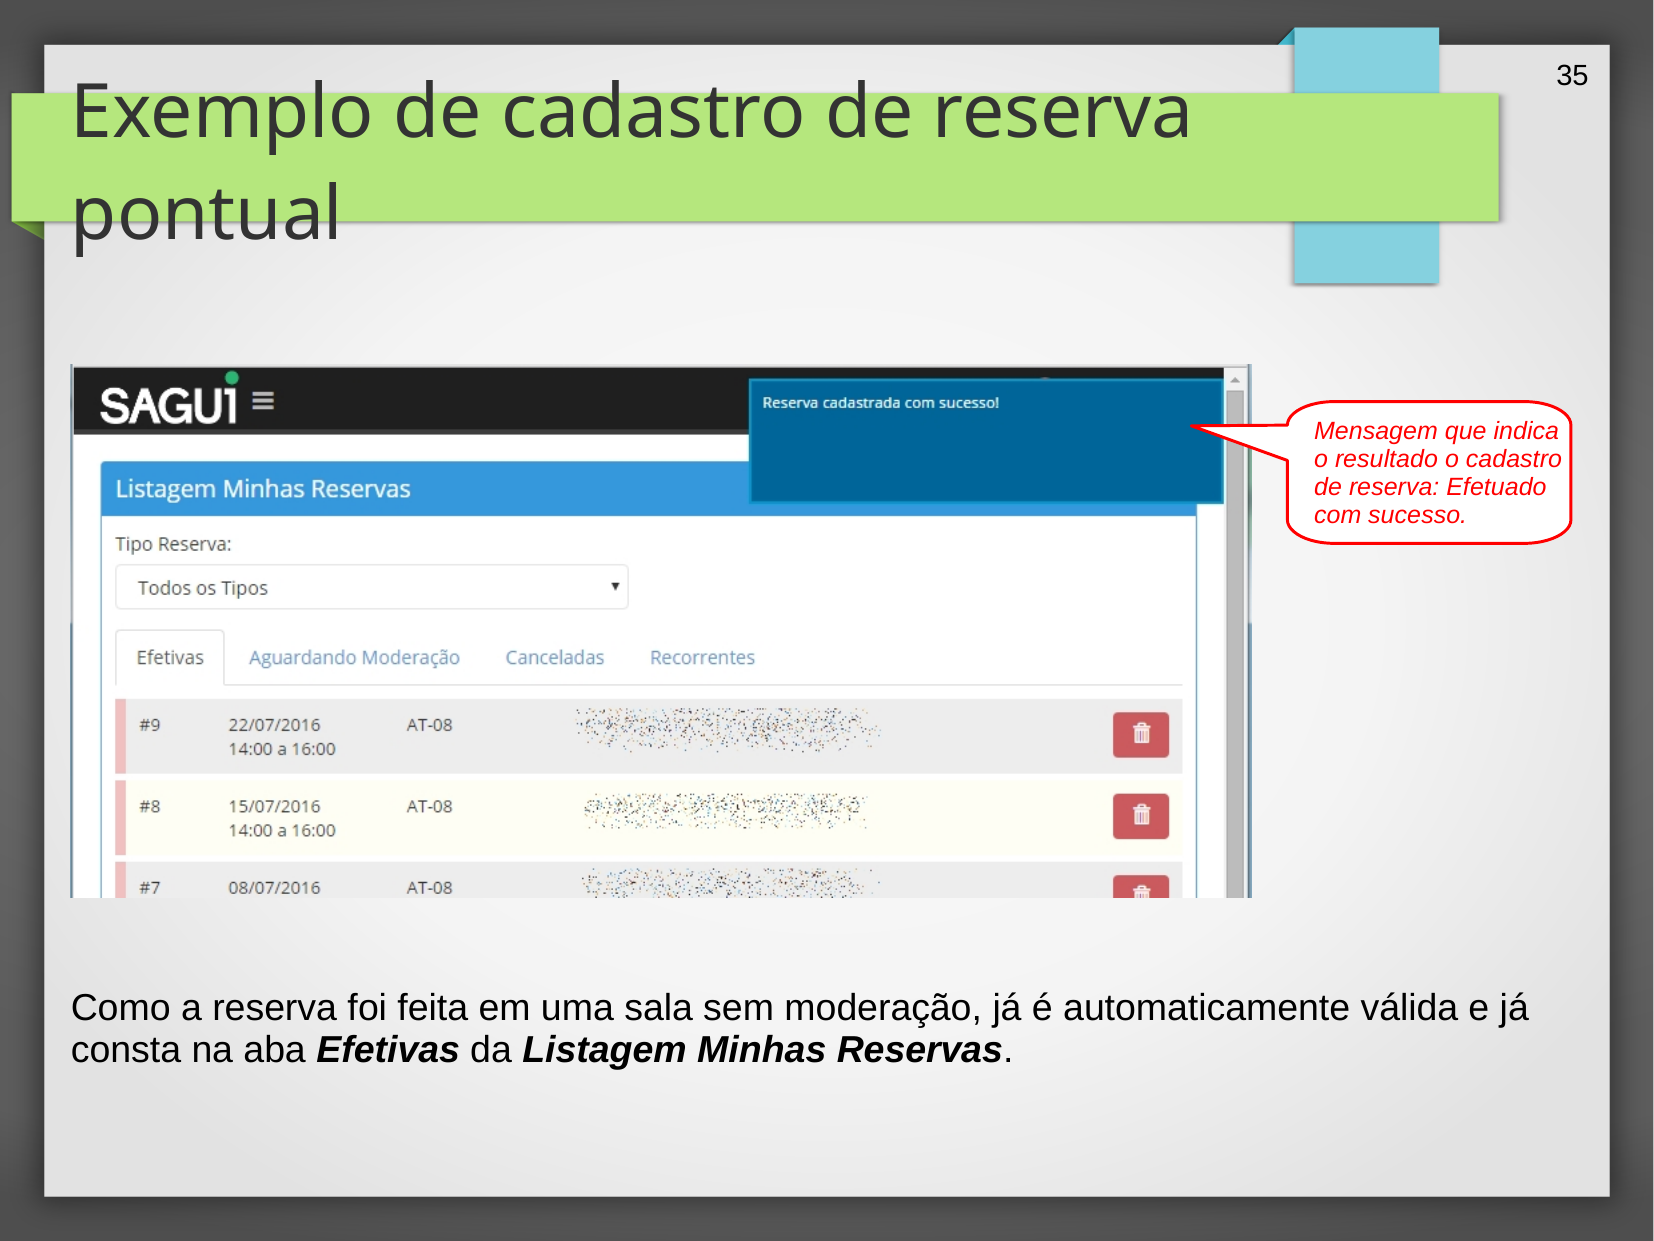

# Exemplo de cadastro de reserva pontual
35
Mensagem que indica
o resultado o cadastro
de reserva: Efetuado
com sucesso.
Como a reserva foi feita em uma sala sem moderação, já é automaticamente válida e já consta na aba Efetivas da Listagem Minhas Reservas.